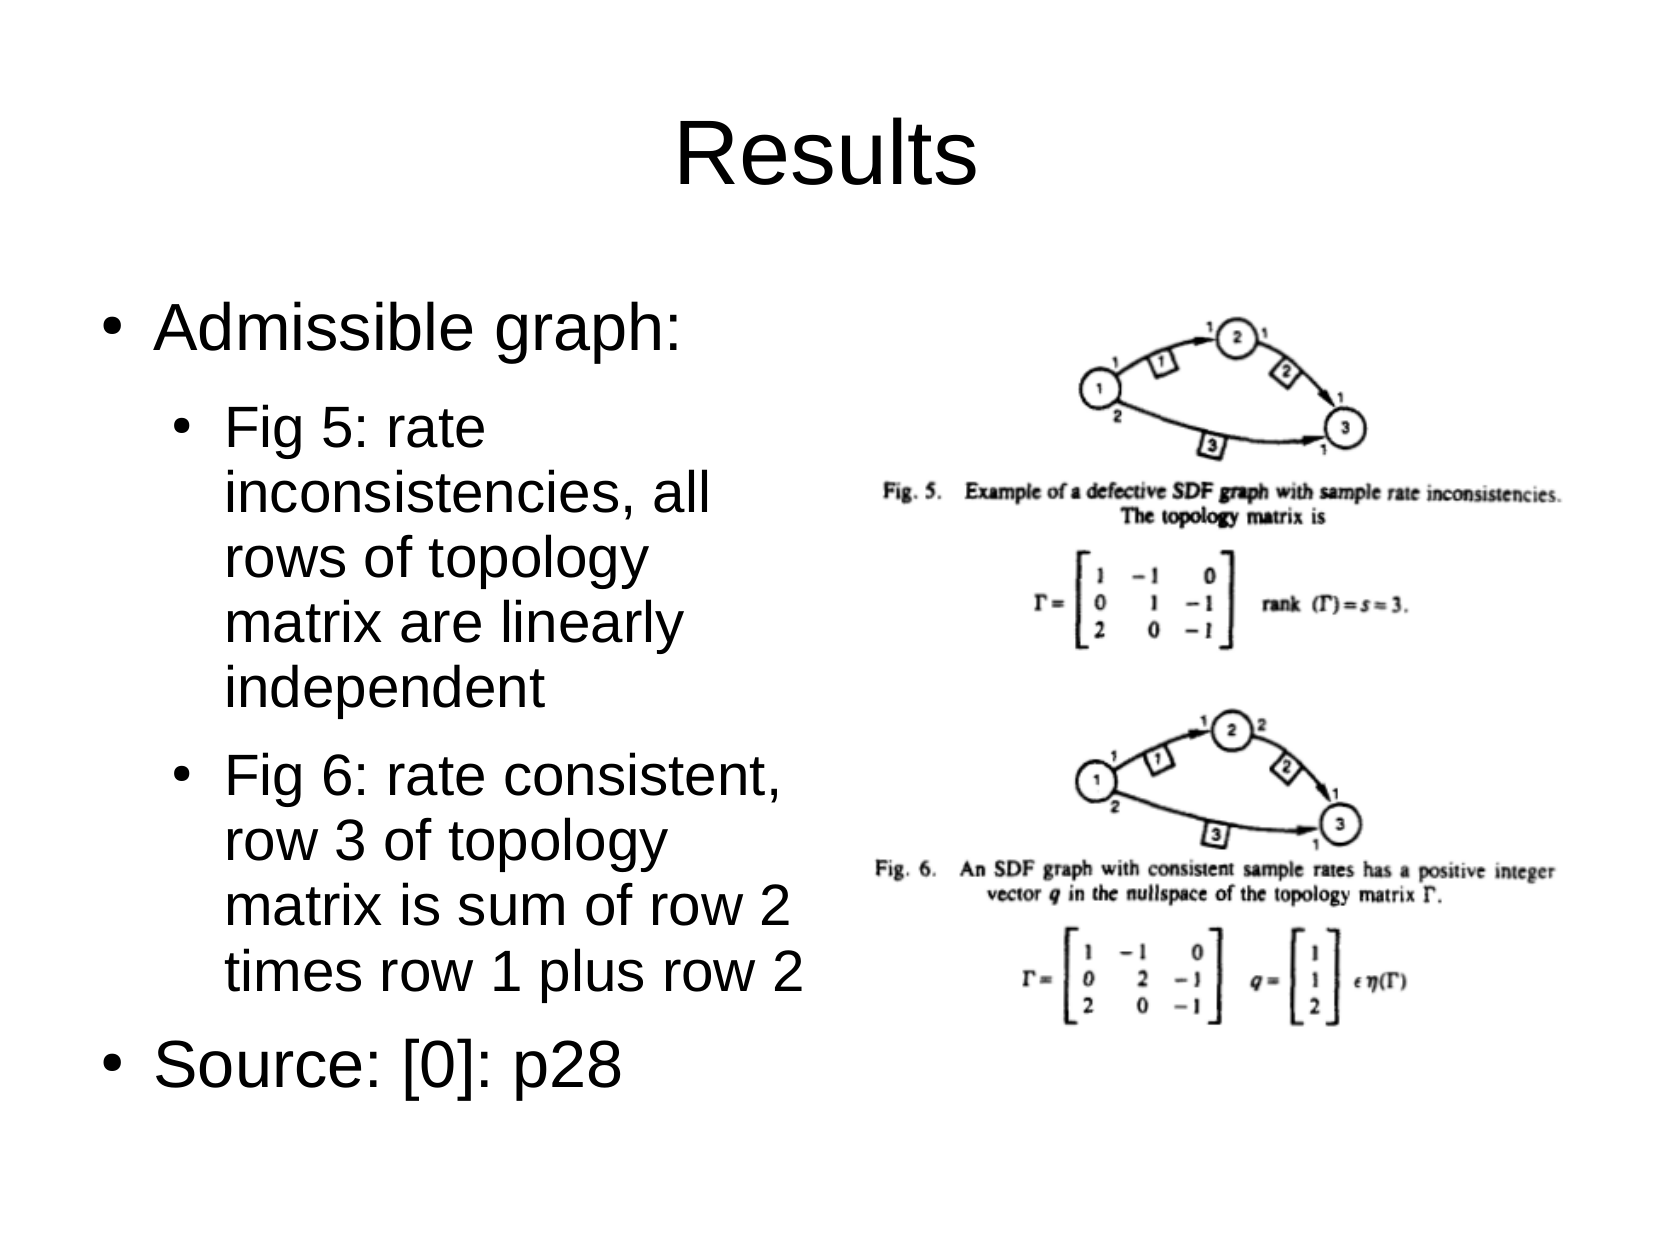

# Results
Admissible graph:
Fig 5: rate inconsistencies, all rows of topology matrix are linearly independent
Fig 6: rate consistent, row 3 of topology matrix is sum of row 2 times row 1 plus row 2
Source: [0]: p28